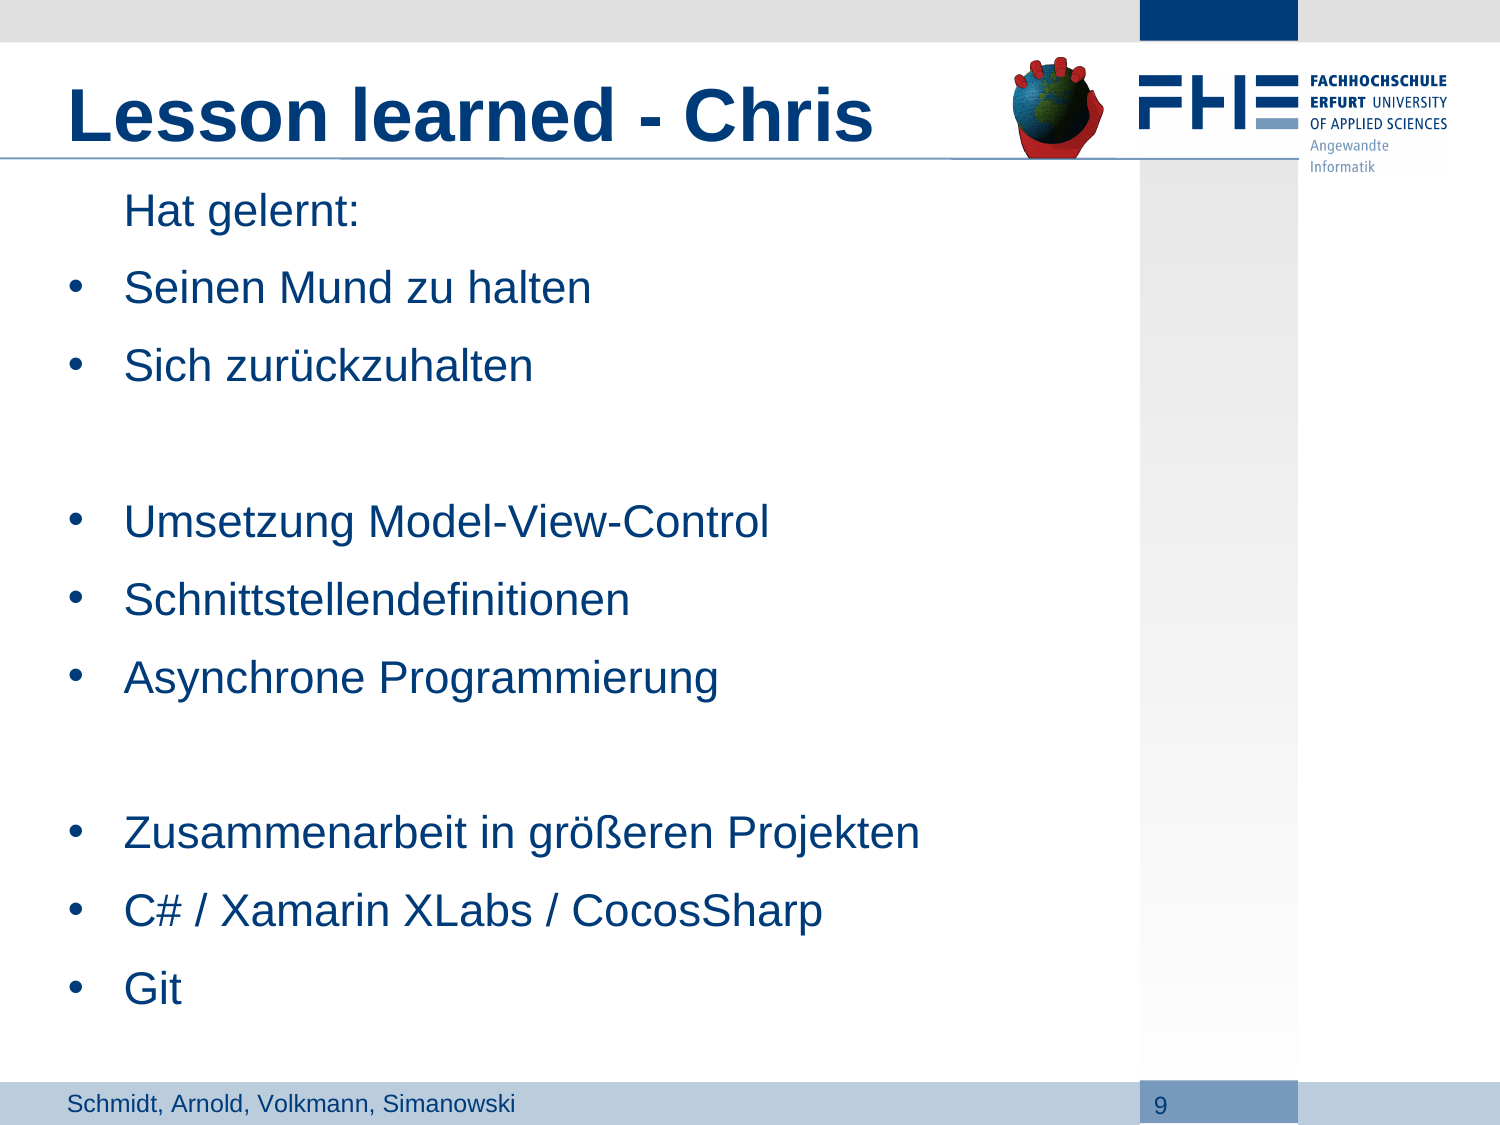

# Lesson learned - Chris
Hat gelernt:
Seinen Mund zu halten
Sich zurückzuhalten
Umsetzung Model-View-Control
Schnittstellendefinitionen
Asynchrone Programmierung
Zusammenarbeit in größeren Projekten
C# / Xamarin XLabs / CocosSharp
Git